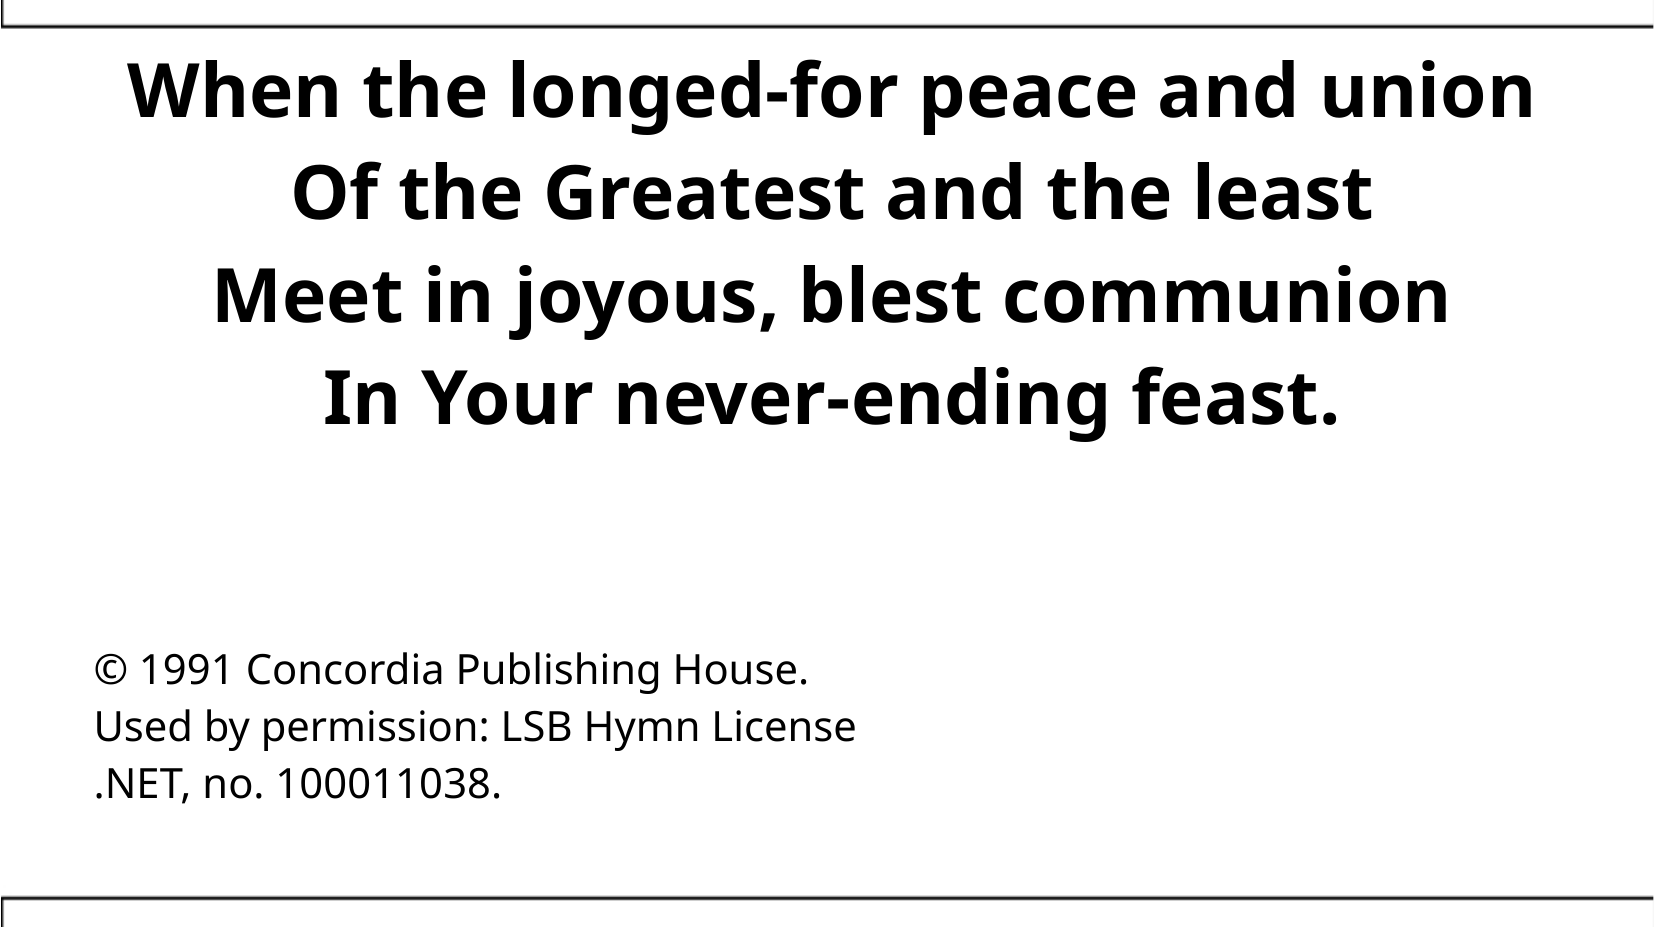

When the longed-for peace and union
Of the Greatest and the least
Meet in joyous, blest communion
In Your never-ending feast.
© 1991 Concordia Publishing House.
Used by permission: LSB Hymn License
.NET, no. 100011038.